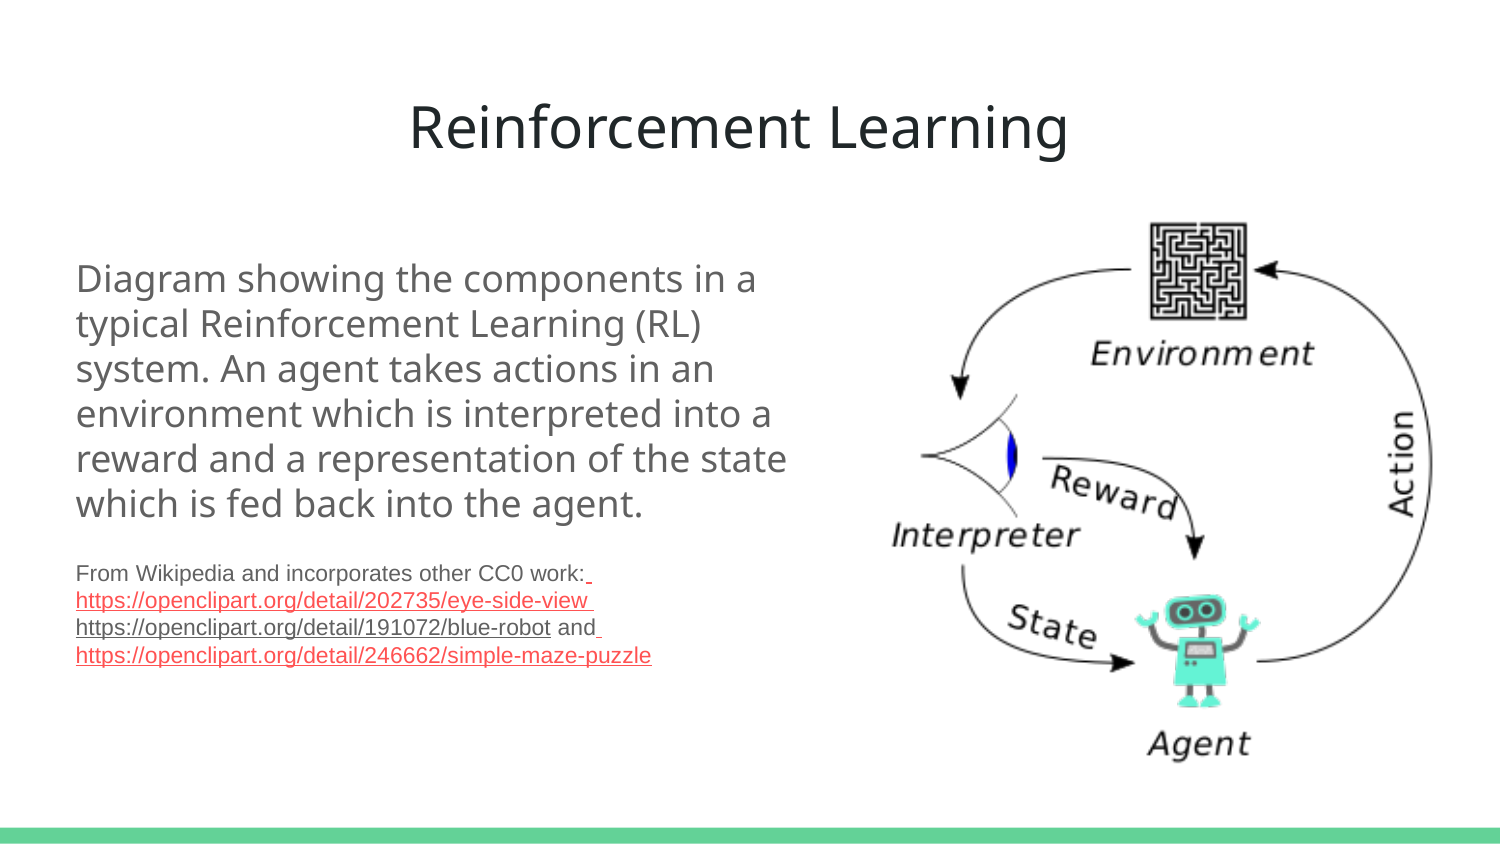

# Reinforcement Learning
Diagram showing the components in a typical Reinforcement Learning (RL) system. An agent takes actions in an environment which is interpreted into a reward and a representation of the state which is fed back into the agent.
From Wikipedia and incorporates other CC0 work: https://openclipart.org/detail/202735/eye-side-view https://openclipart.org/detail/191072/blue-robot and https://openclipart.org/detail/246662/simple-maze-puzzle